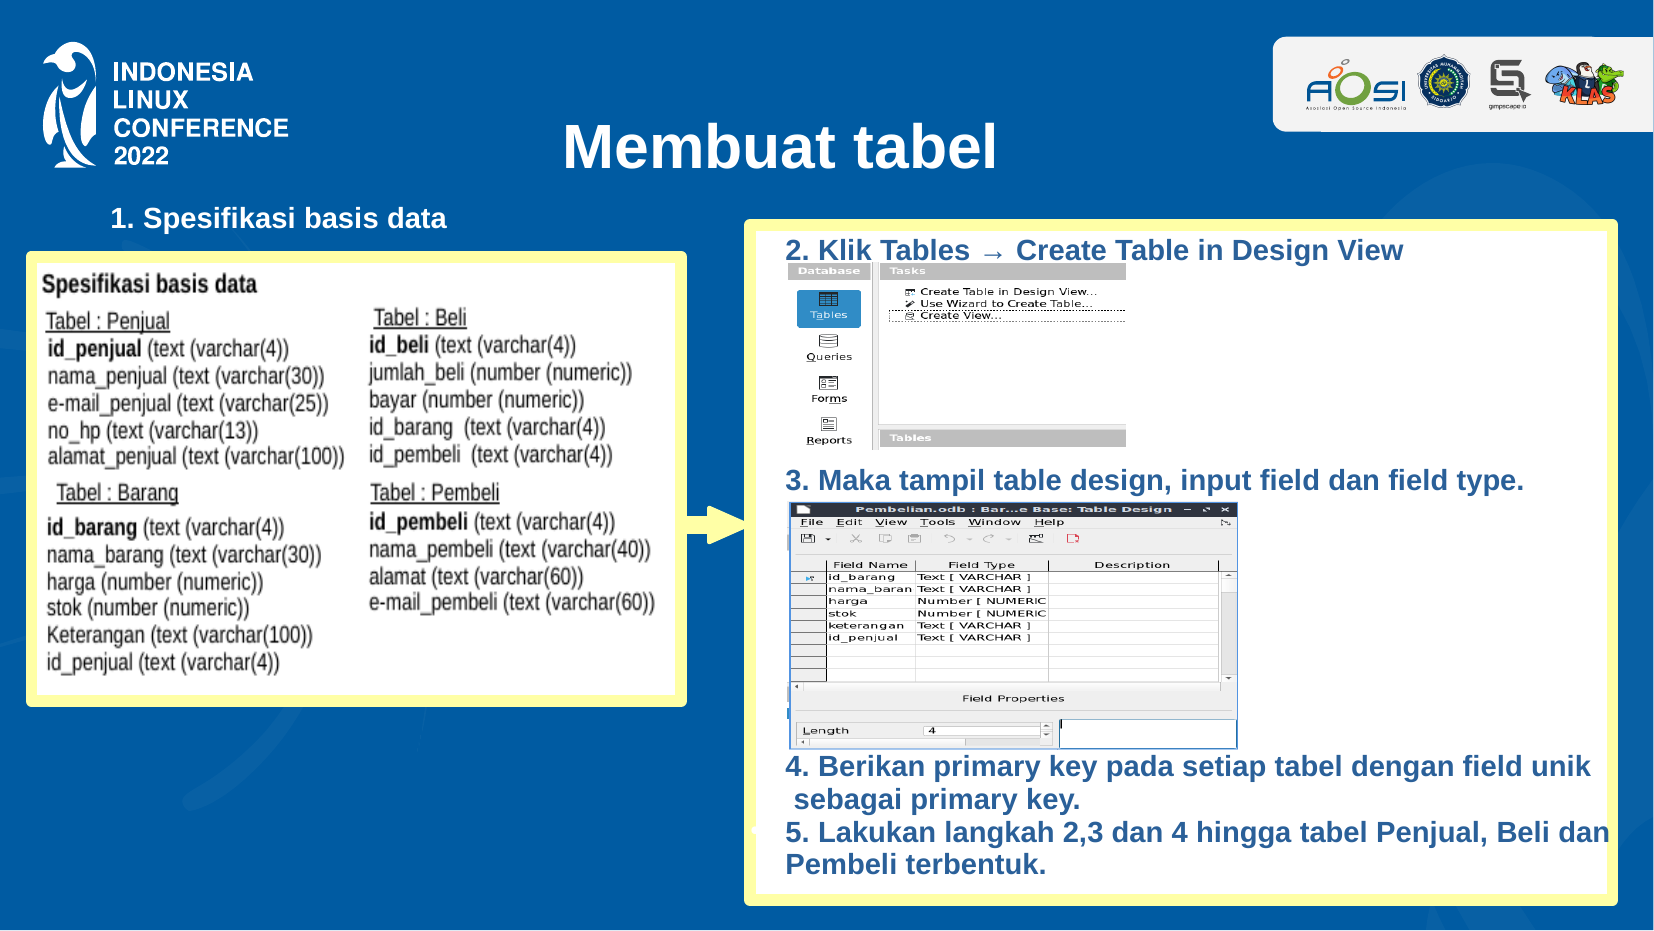

# Membuat tabel
1. Spesifikasi basis data
2. Klik Tables → Create Table in Design View
3. Maka tampil table design, input field dan field type.
4. Berikan primary key pada setiap tabel dengan field unik sebagai primary key.
5. Lakukan langkah 2,3 dan 4 hingga tabel Penjual, Beli dan Pembeli terbentuk.